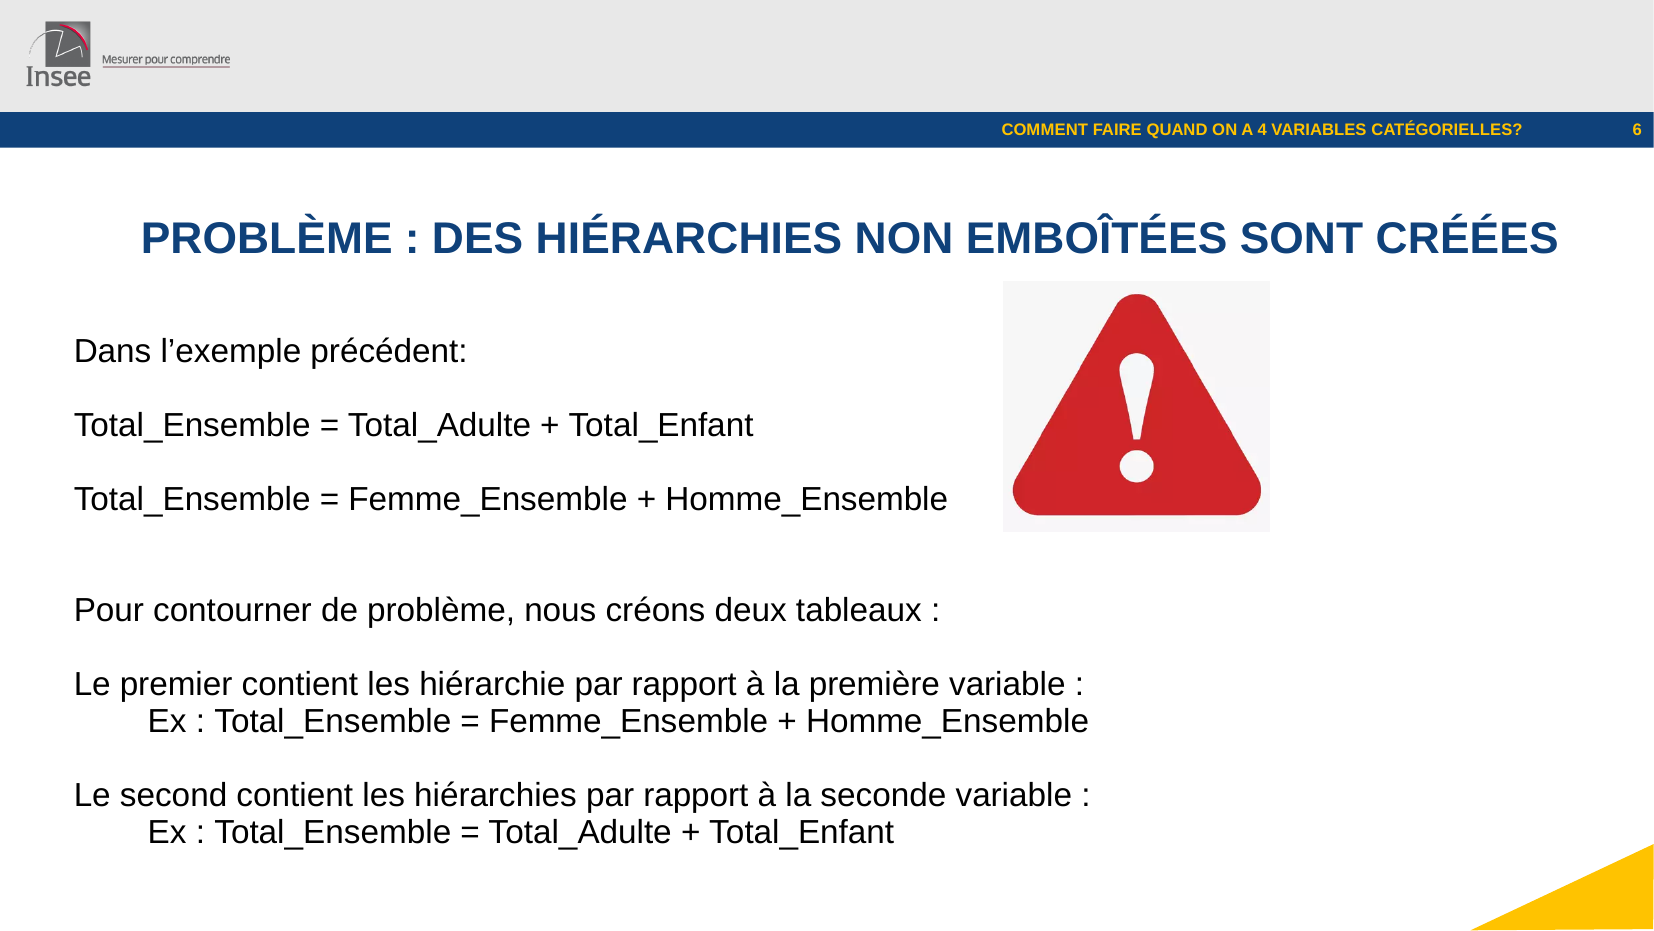

#
Comment faire quand on a 4 variables catégorielles?
6
Problème : Des Hiérarchies NON Emboîtées sont Créées
Dans l’exemple précédent:
Total_Ensemble = Total_Adulte + Total_Enfant
Total_Ensemble = Femme_Ensemble + Homme_Ensemble
Pour contourner de problème, nous créons deux tableaux :
Le premier contient les hiérarchie par rapport à la première variable :
	Ex : Total_Ensemble = Femme_Ensemble + Homme_Ensemble
Le second contient les hiérarchies par rapport à la seconde variable :
	Ex : Total_Ensemble = Total_Adulte + Total_Enfant